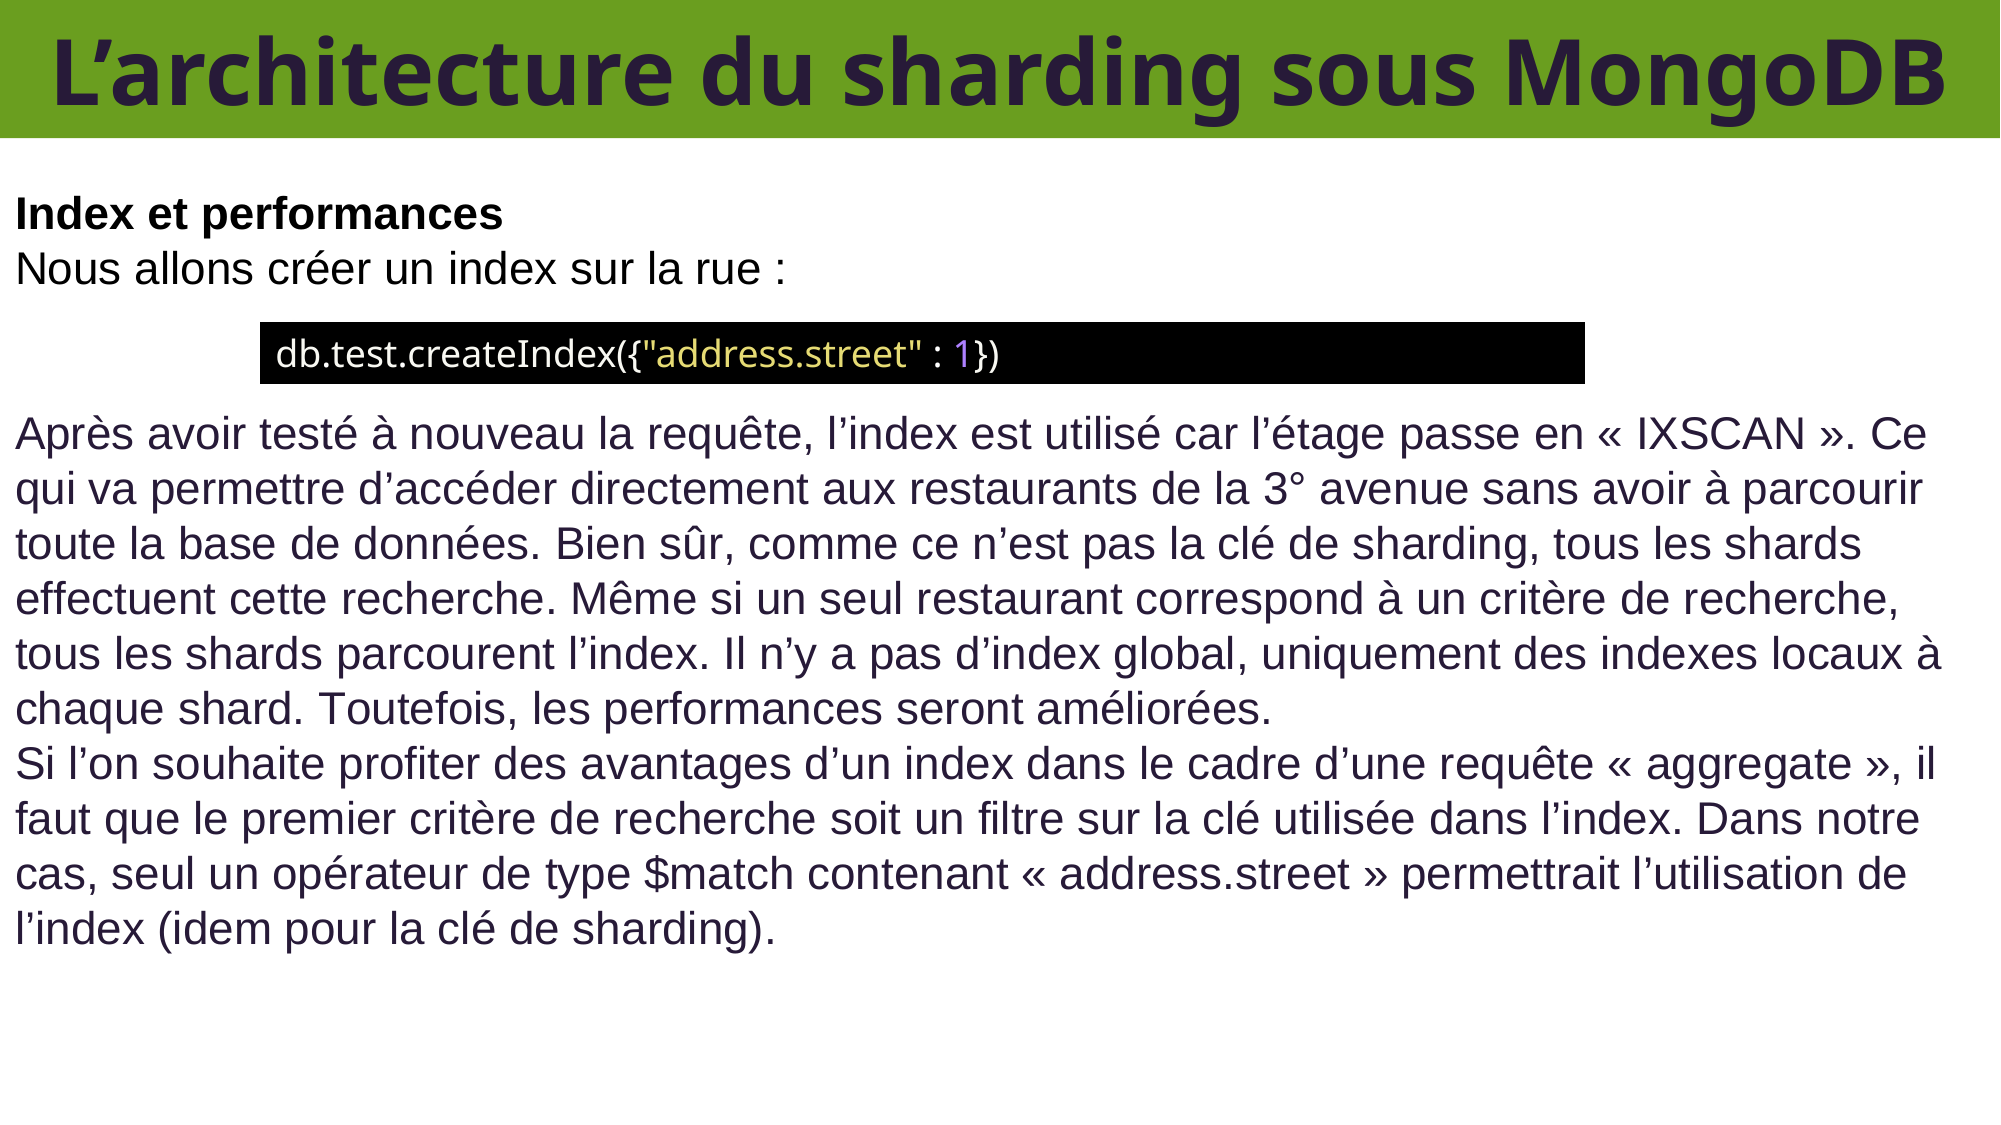

L’architecture du sharding sous MongoDB
Index et performances
Nous allons créer un index sur la rue :
Après avoir testé à nouveau la requête, l’index est utilisé car l’étage passe en « IXSCAN ». Ce qui va permettre d’accéder directement aux restaurants de la 3° avenue sans avoir à parcourir toute la base de données. Bien sûr, comme ce n’est pas la clé de sharding, tous les shards effectuent cette recherche. Même si un seul restaurant correspond à un critère de recherche, tous les shards parcourent l’index. Il n’y a pas d’index global, uniquement des indexes locaux à chaque shard. Toutefois, les performances seront améliorées.
Si l’on souhaite profiter des avantages d’un index dans le cadre d’une requête « aggregate », il faut que le premier critère de recherche soit un filtre sur la clé utilisée dans l’index. Dans notre cas, seul un opérateur de type $match contenant « address.street » permettrait l’utilisation de l’index (idem pour la clé de sharding).
db.test.createIndex({"address.street" : 1})